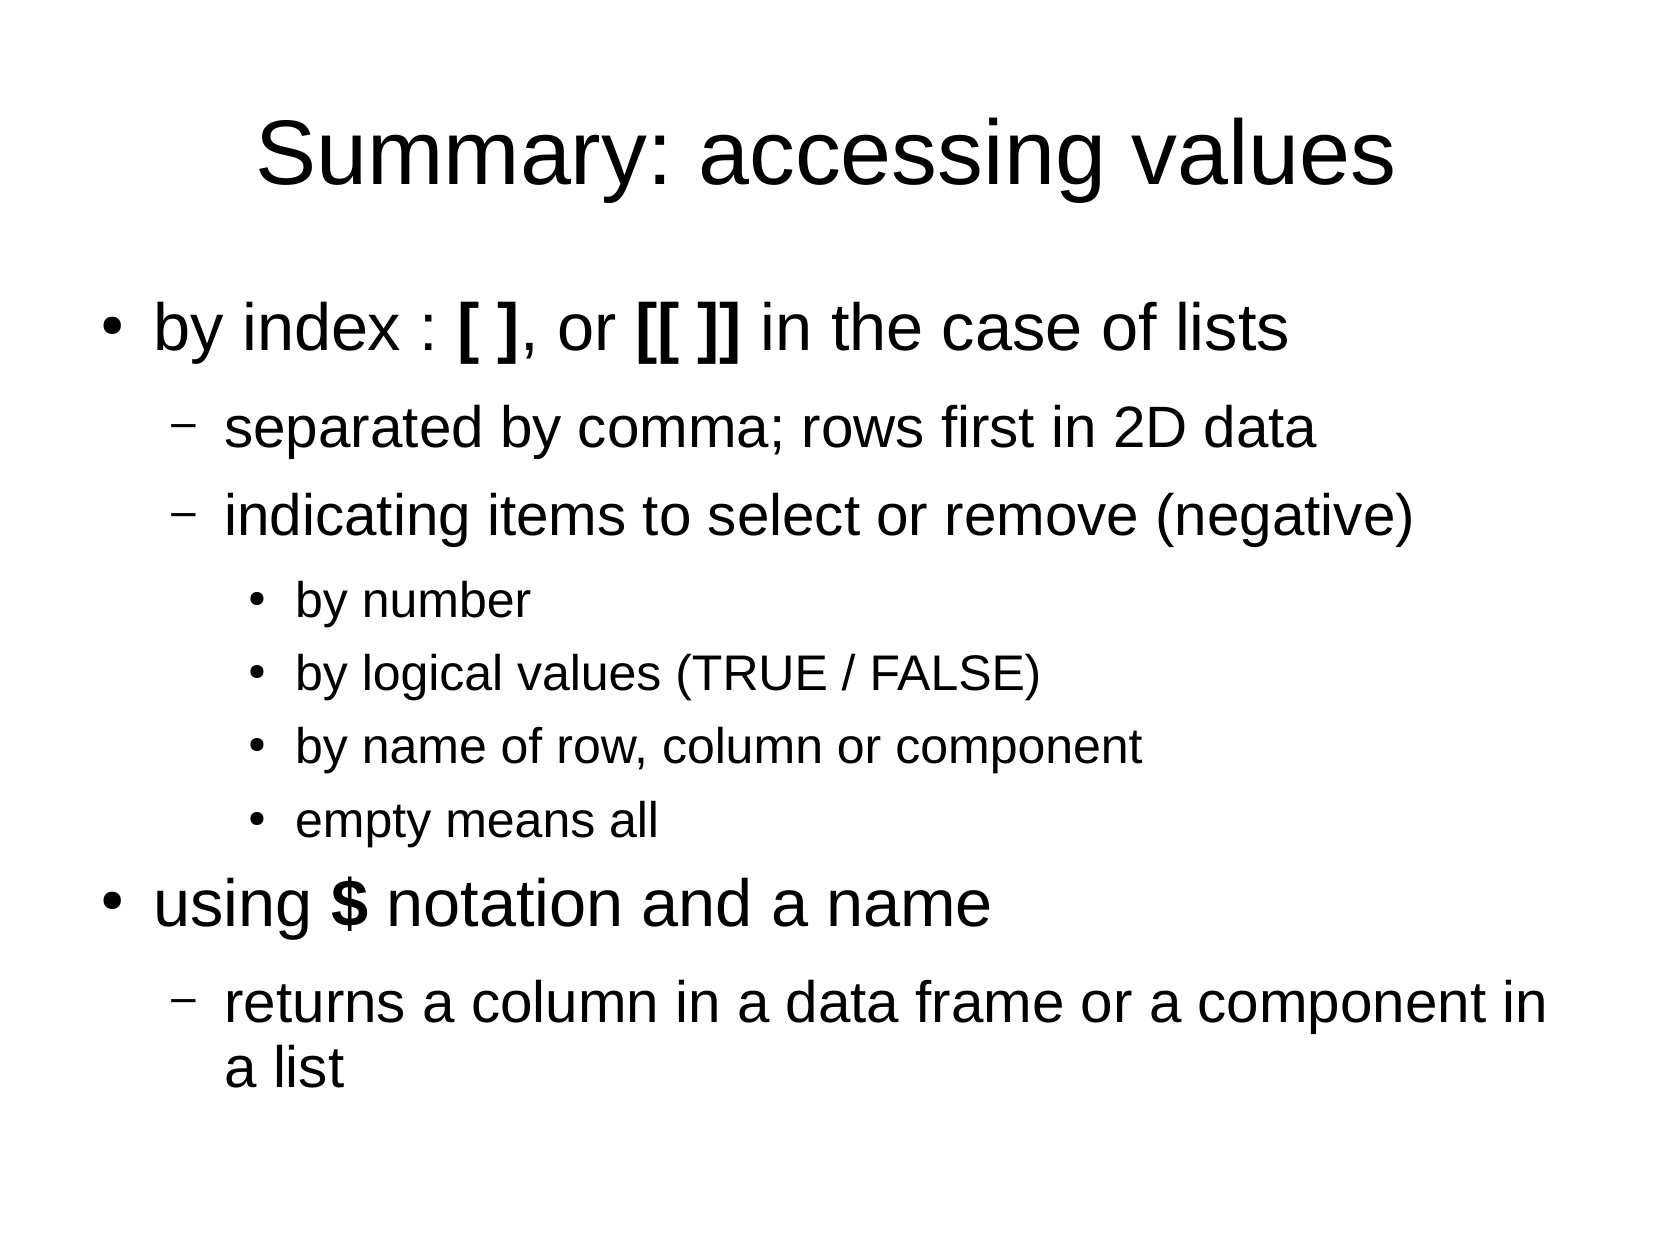

# Summary: accessing values
by index : [ ], or [[ ]] in the case of lists
separated by comma; rows first in 2D data
indicating items to select or remove (negative)
by number
by logical values (TRUE / FALSE)
by name of row, column or component
empty means all
using $ notation and a name
returns a column in a data frame or a component in a list